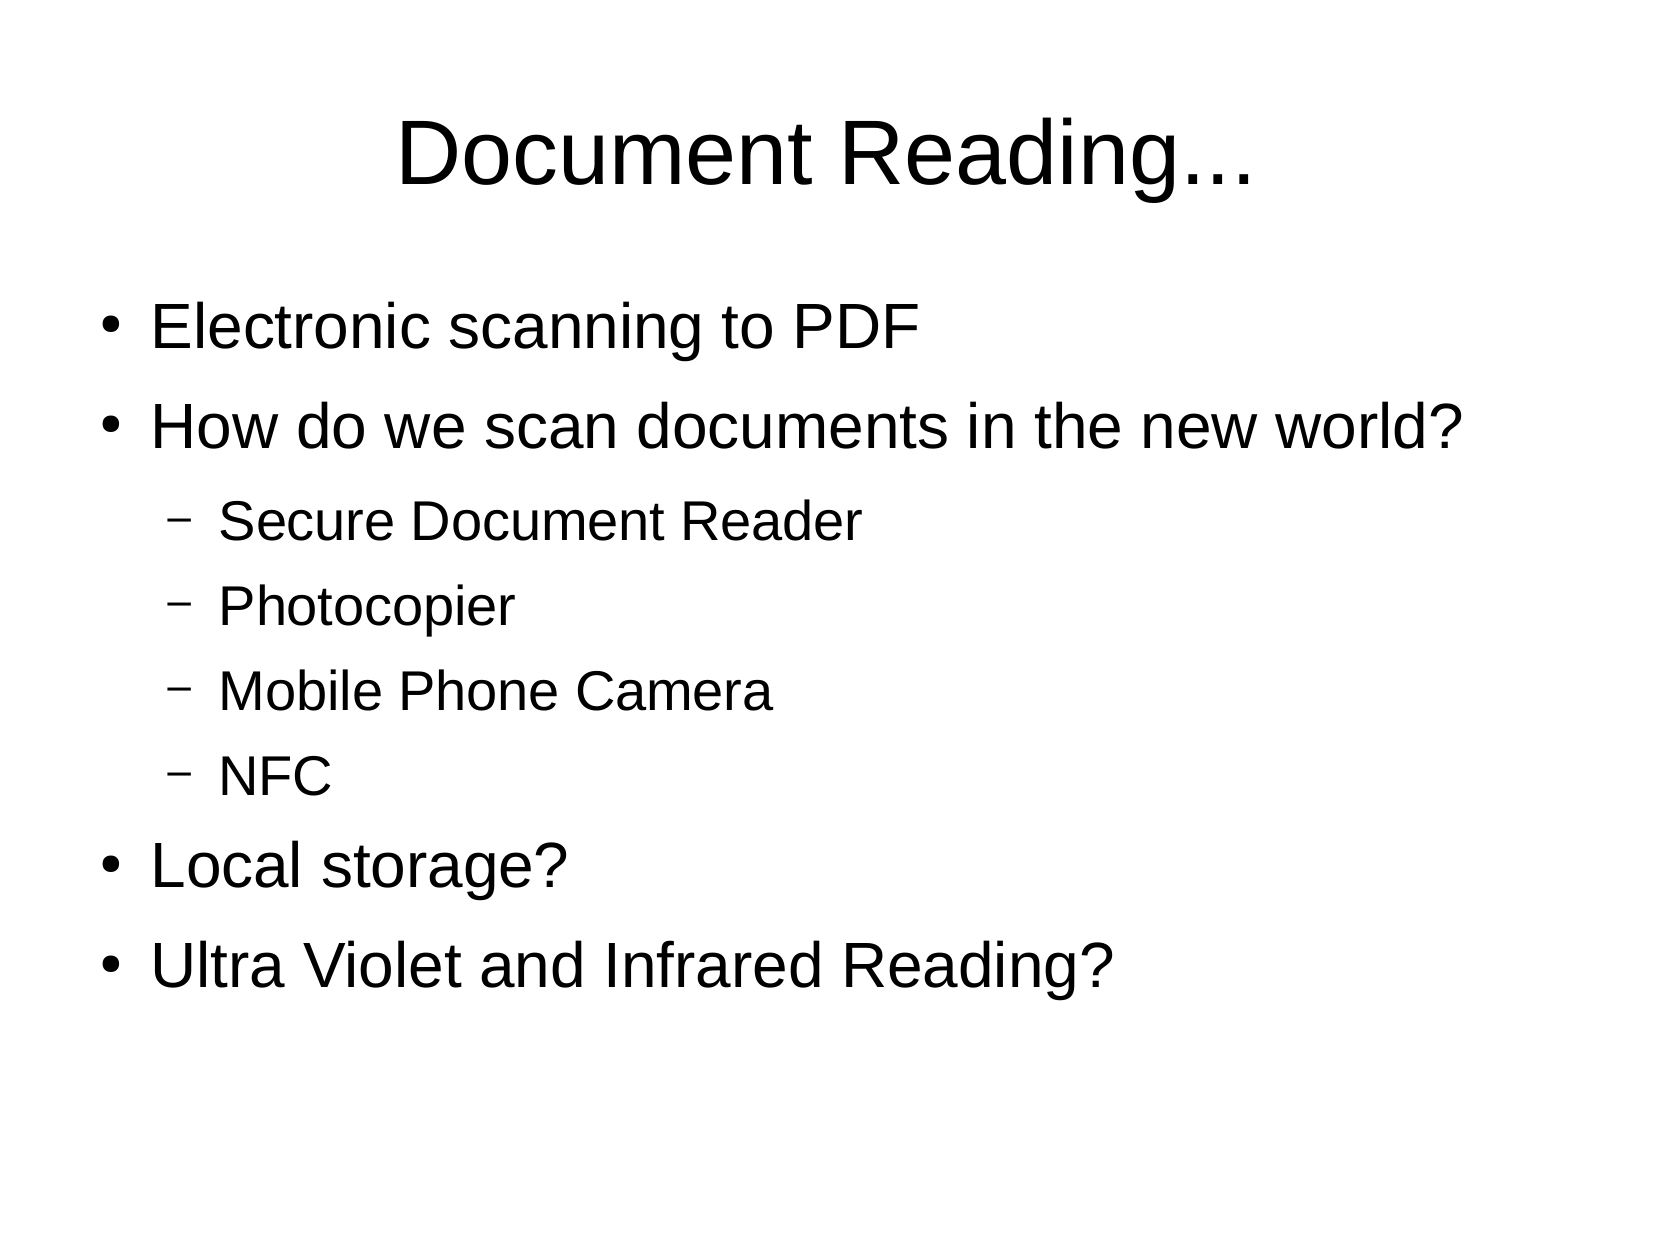

# Document Reading...
Electronic scanning to PDF
How do we scan documents in the new world?
Secure Document Reader
Photocopier
Mobile Phone Camera
NFC
Local storage?
Ultra Violet and Infrared Reading?